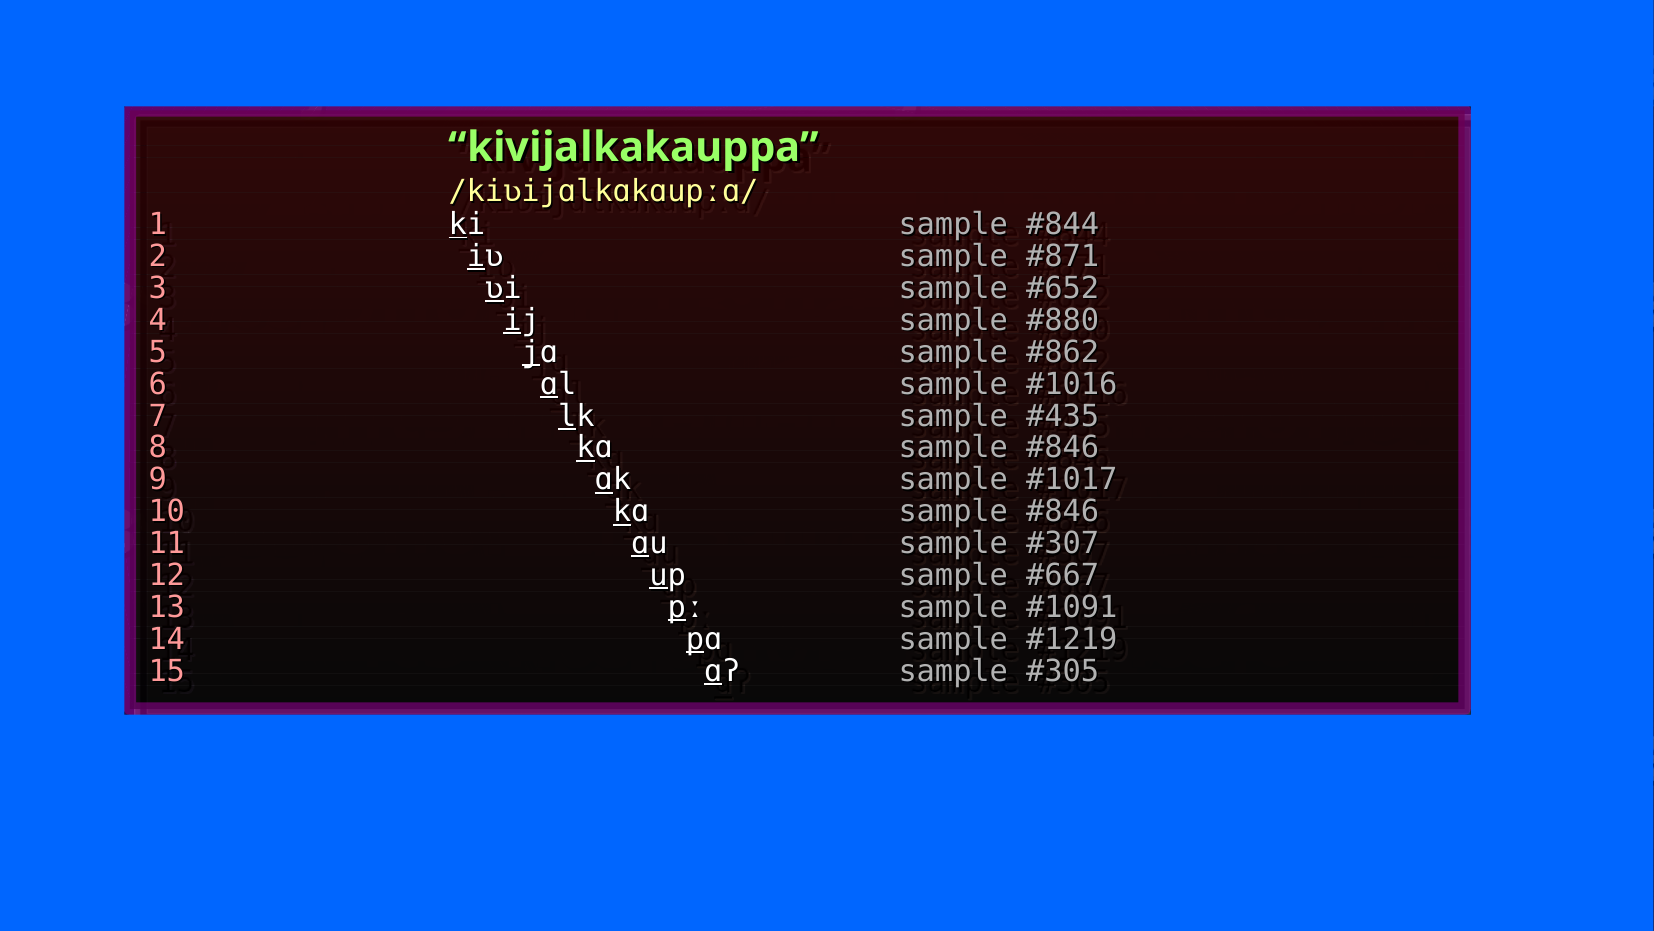

“kivijalkakauppa”
				/kiʋijɑlkɑkɑupːɑ/
1				ki						sample #844
2				 iʋ						sample #871
3				 ʋi						sample #652
4				 ij					sample #880
5				 jɑ					sample #862
6				 ɑl					sample #1016
7				 lk					sample #435
8				 kɑ				sample #846
9				 ɑk				sample #1017
10				 kɑ				sample #846
11				 ɑu				sample #307
12				 up			sample #667
13				 pː			sample #1091
14				 pɑ			sample #1219
15				 ɑʔ			sample #305